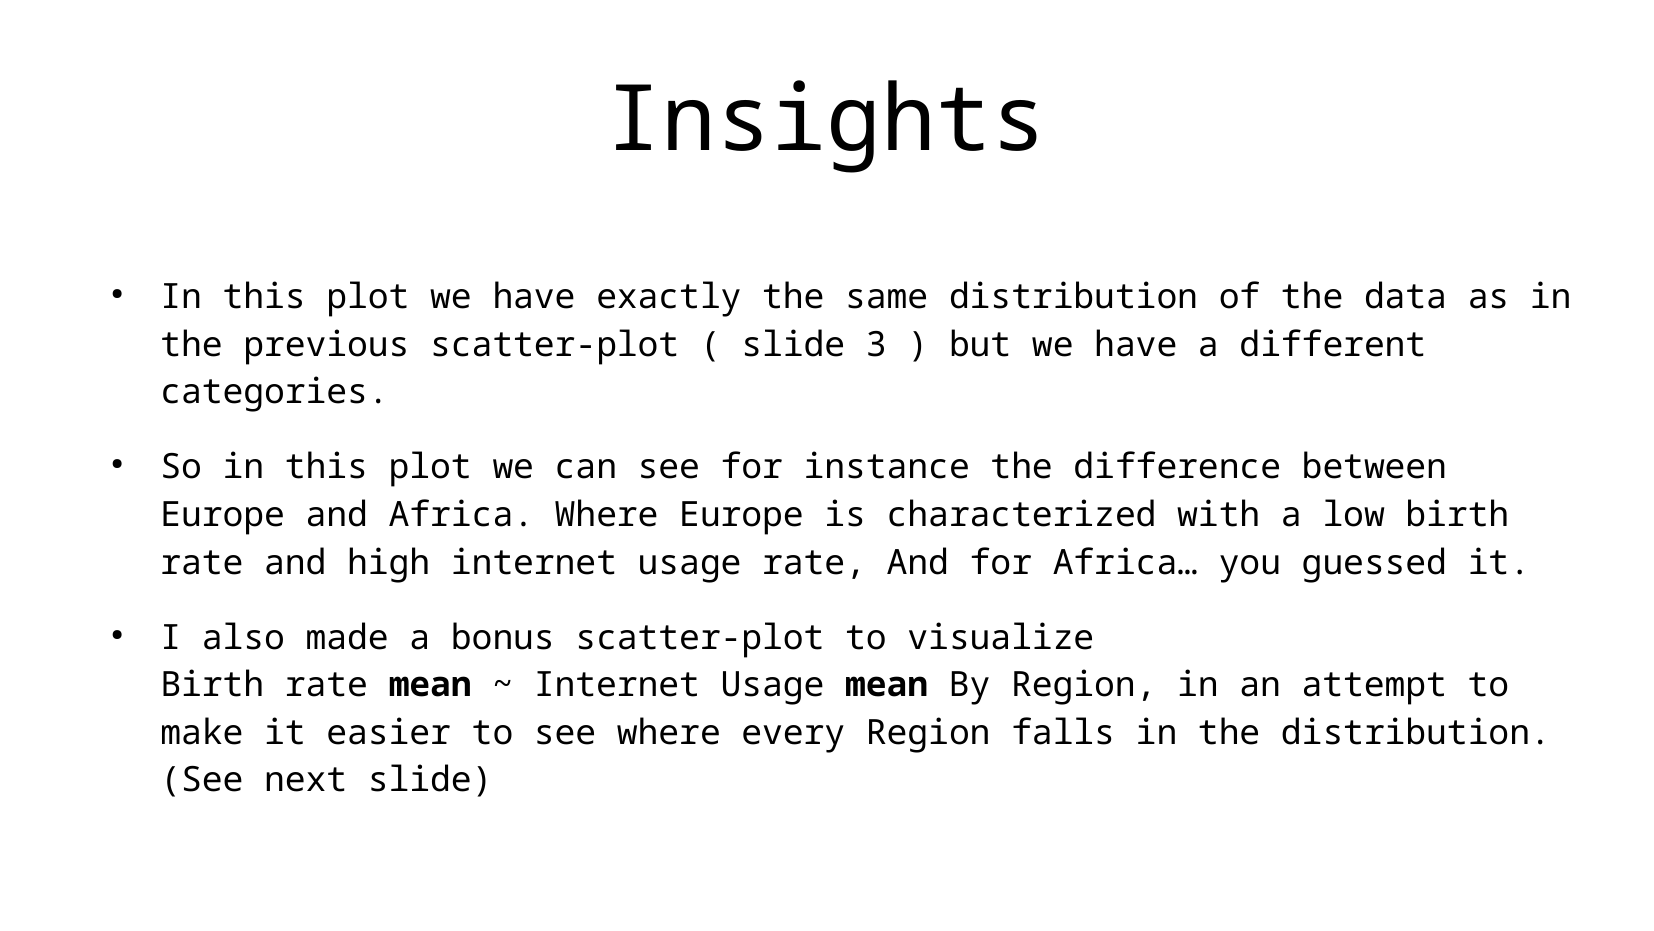

# Insights
In this plot we have exactly the same distribution of the data as in the previous scatter-plot ( slide 3 ) but we have a different categories.
So in this plot we can see for instance the difference between Europe and Africa. Where Europe is characterized with a low birth rate and high internet usage rate, And for Africa… you guessed it.
I also made a bonus scatter-plot to visualize
Birth rate mean ~ Internet Usage mean By Region, in an attempt to make it easier to see where every Region falls in the distribution. (See next slide)